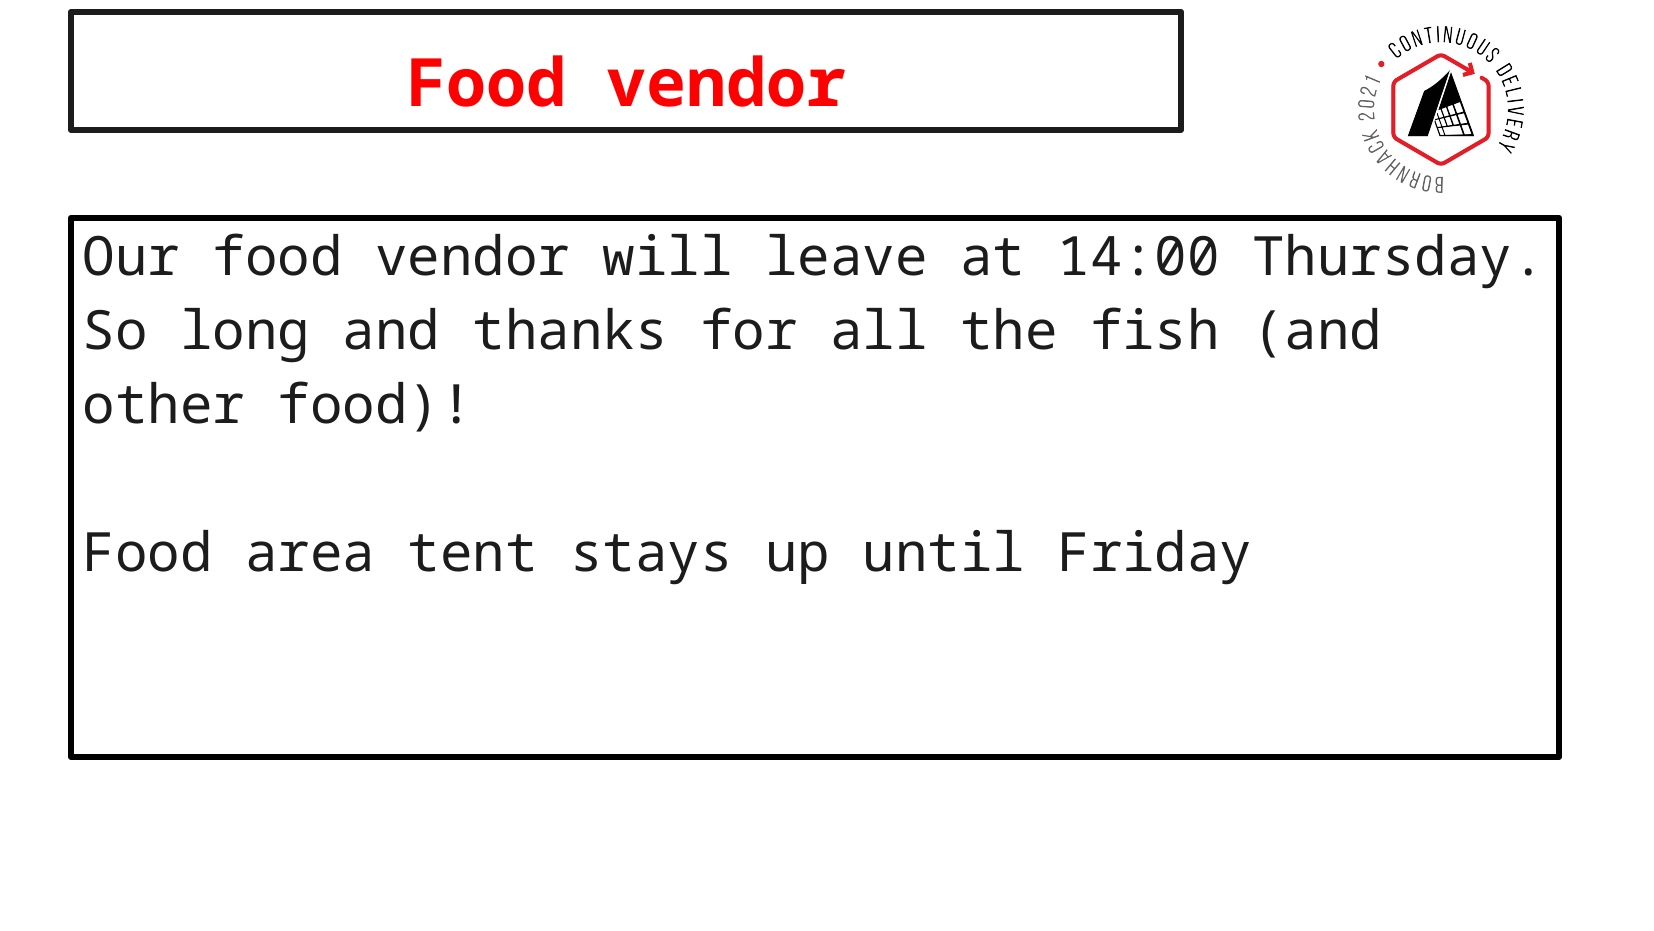

# Food vendor
Our food vendor will leave at 14:00 Thursday. So long and thanks for all the fish (and other food)!
Food area tent stays up until Friday